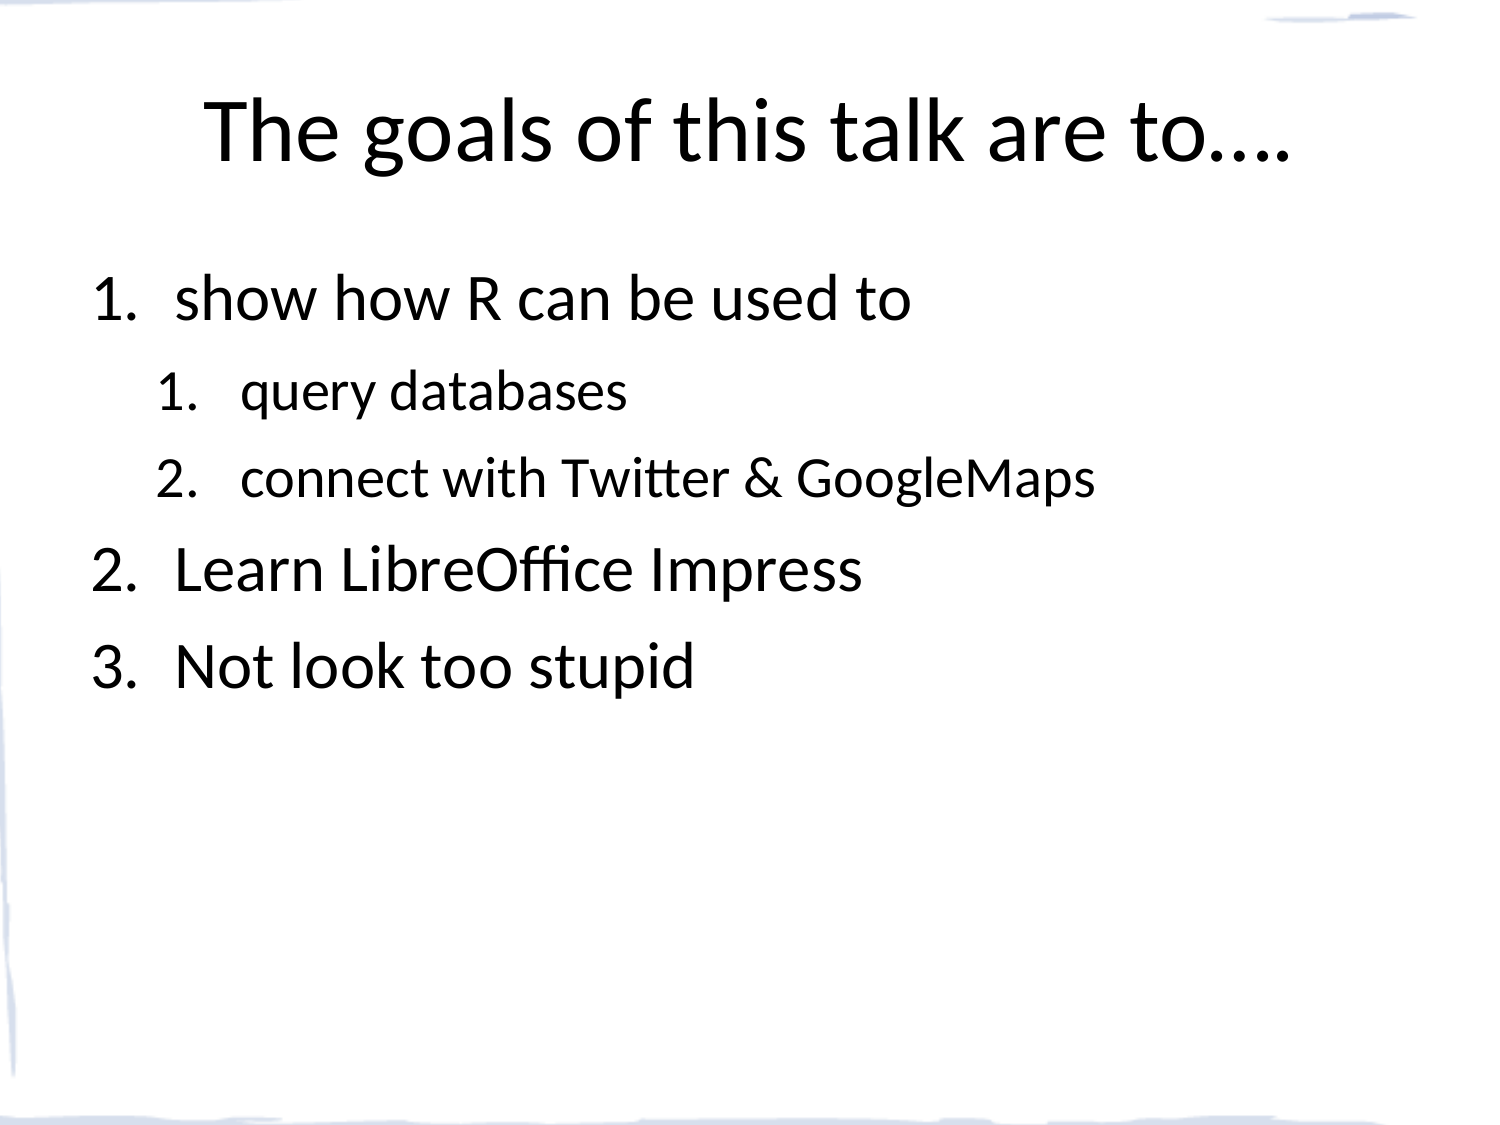

# The goals of this talk are to….
show how R can be used to
query databases
connect with Twitter & GoogleMaps
Learn LibreOffice Impress
Not look too stupid